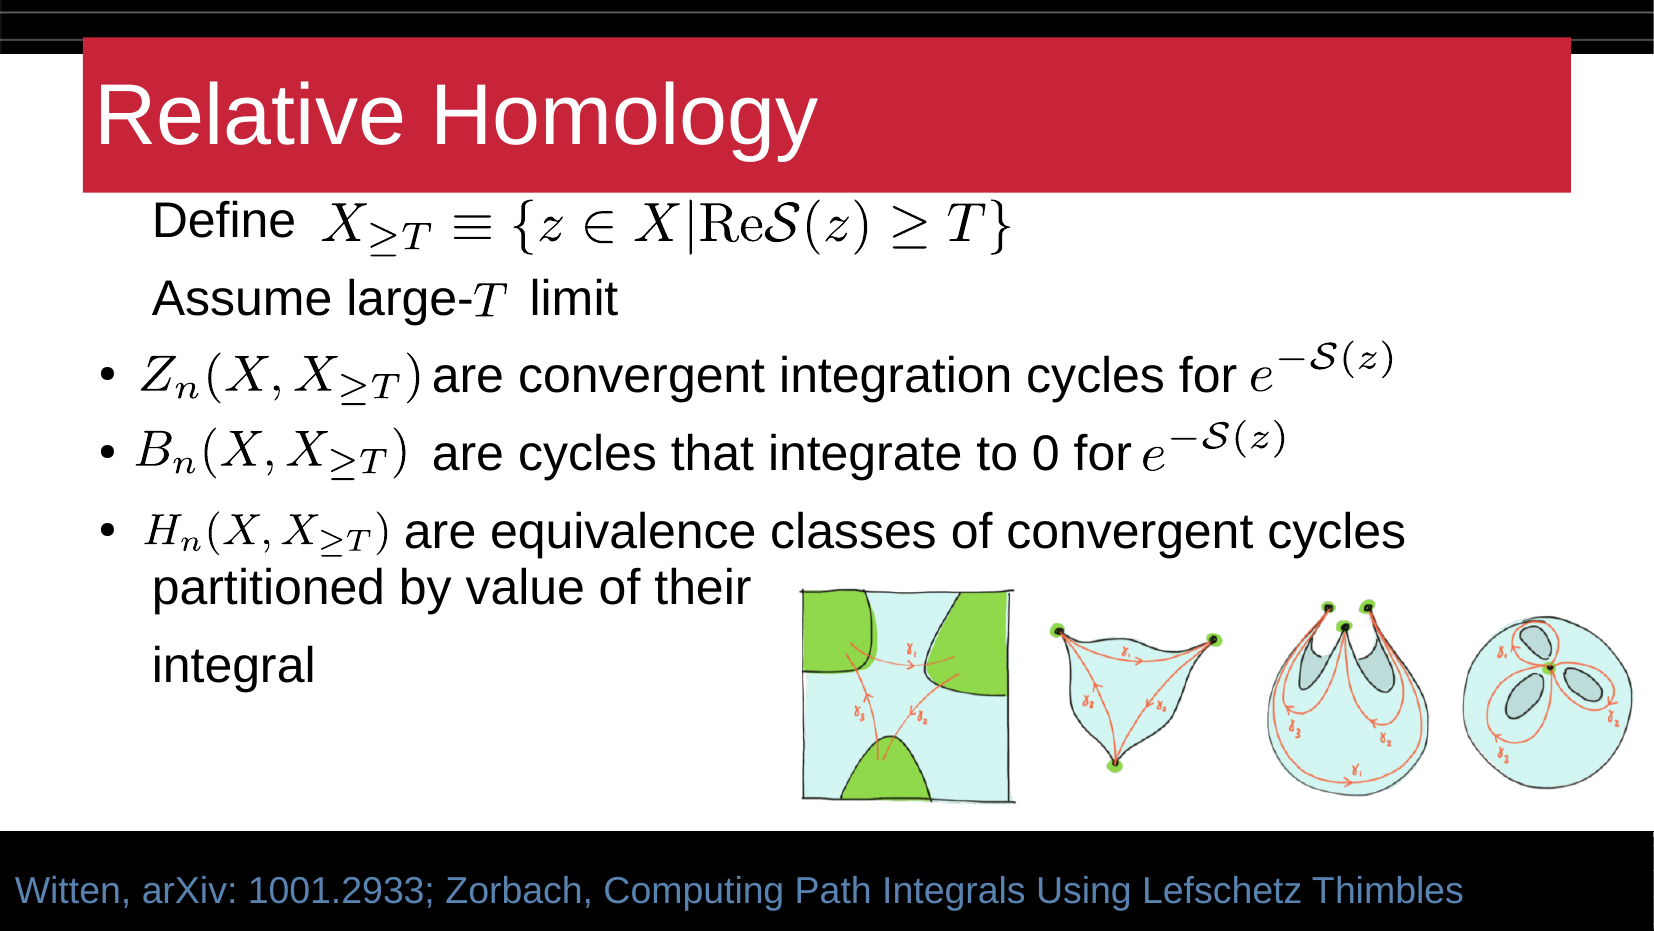

Relative Homology
# Define
Assume large- limit
 are convergent integration cycles for
 are cycles that integrate to 0 for
 are equivalence classes of convergent cycles partitioned by value of their
integral
Witten, arXiv: 1001.2933; Zorbach, Computing Path Integrals Using Lefschetz Thimbles